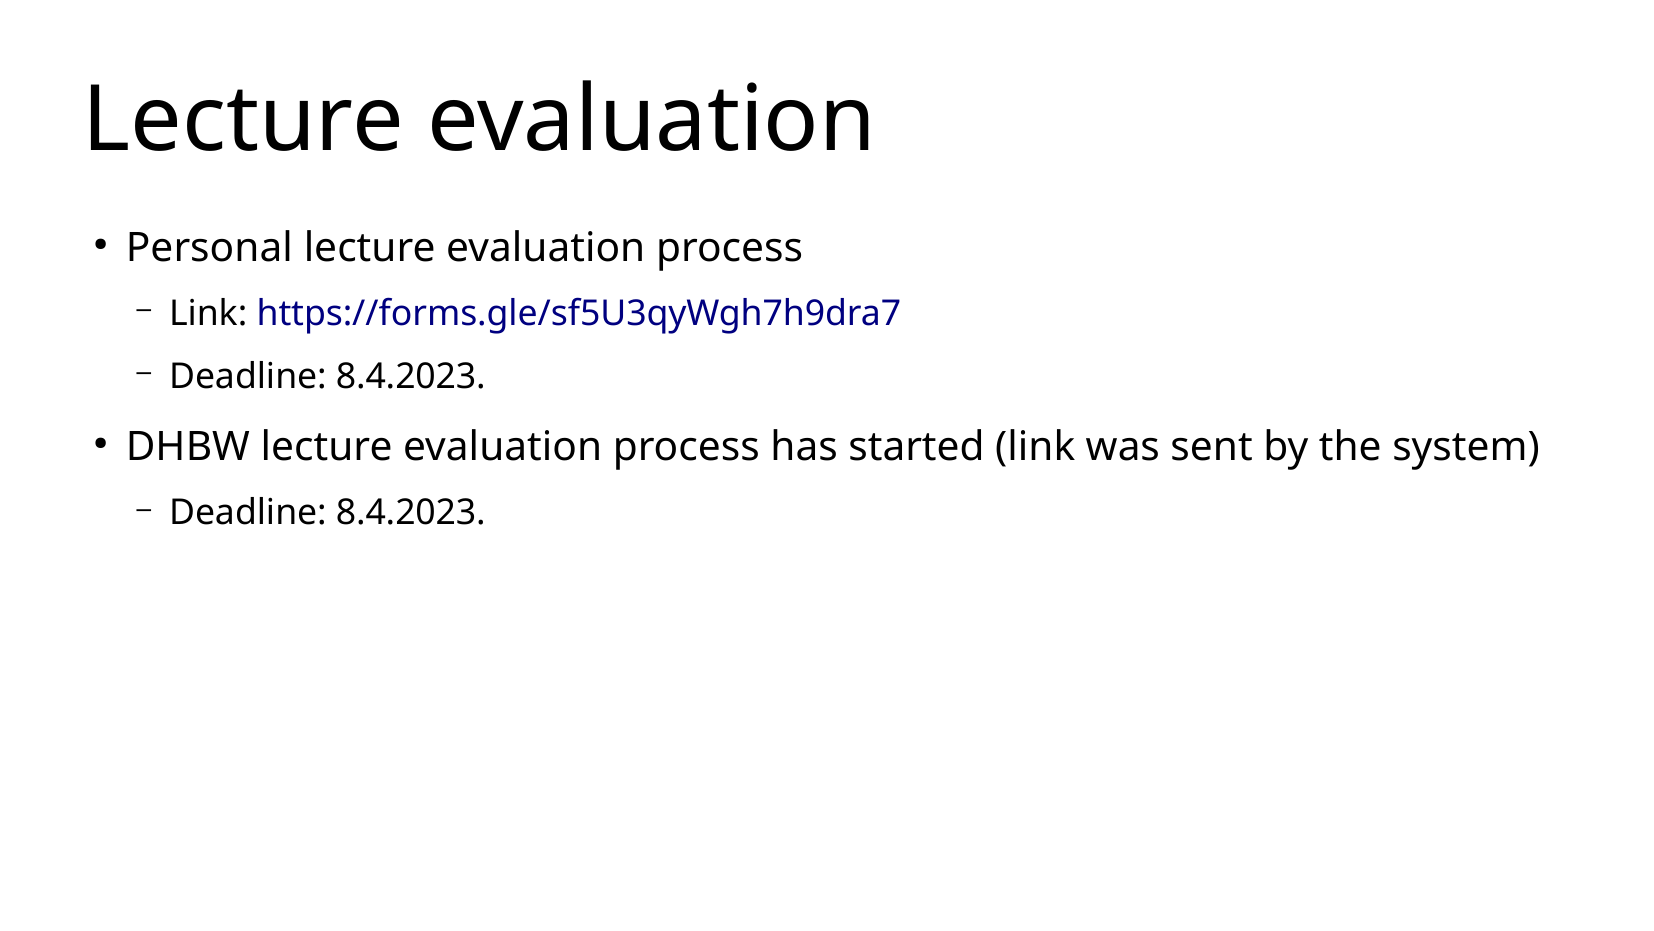

# Lecture evaluation
Personal lecture evaluation process
Link: https://forms.gle/sf5U3qyWgh7h9dra7
Deadline: 8.4.2023.
DHBW lecture evaluation process has started (link was sent by the system)
Deadline: 8.4.2023.